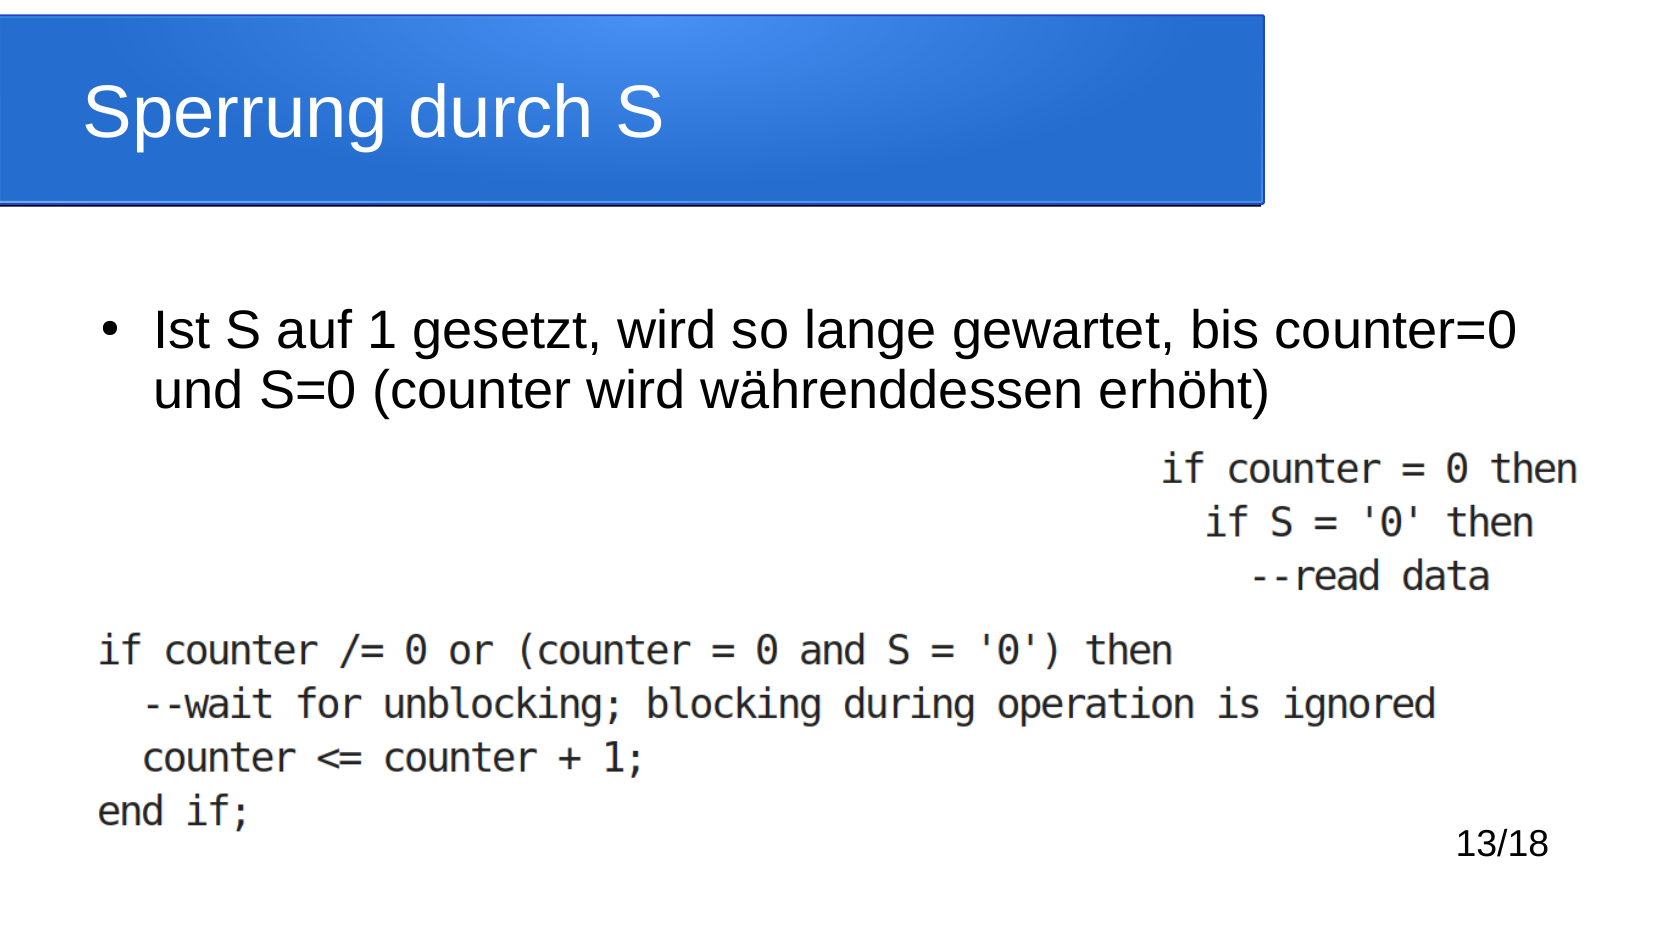

# Sperrung durch S
Ist S auf 1 gesetzt, wird so lange gewartet, bis counter=0 und S=0 (counter wird währenddessen erhöht)
13/18